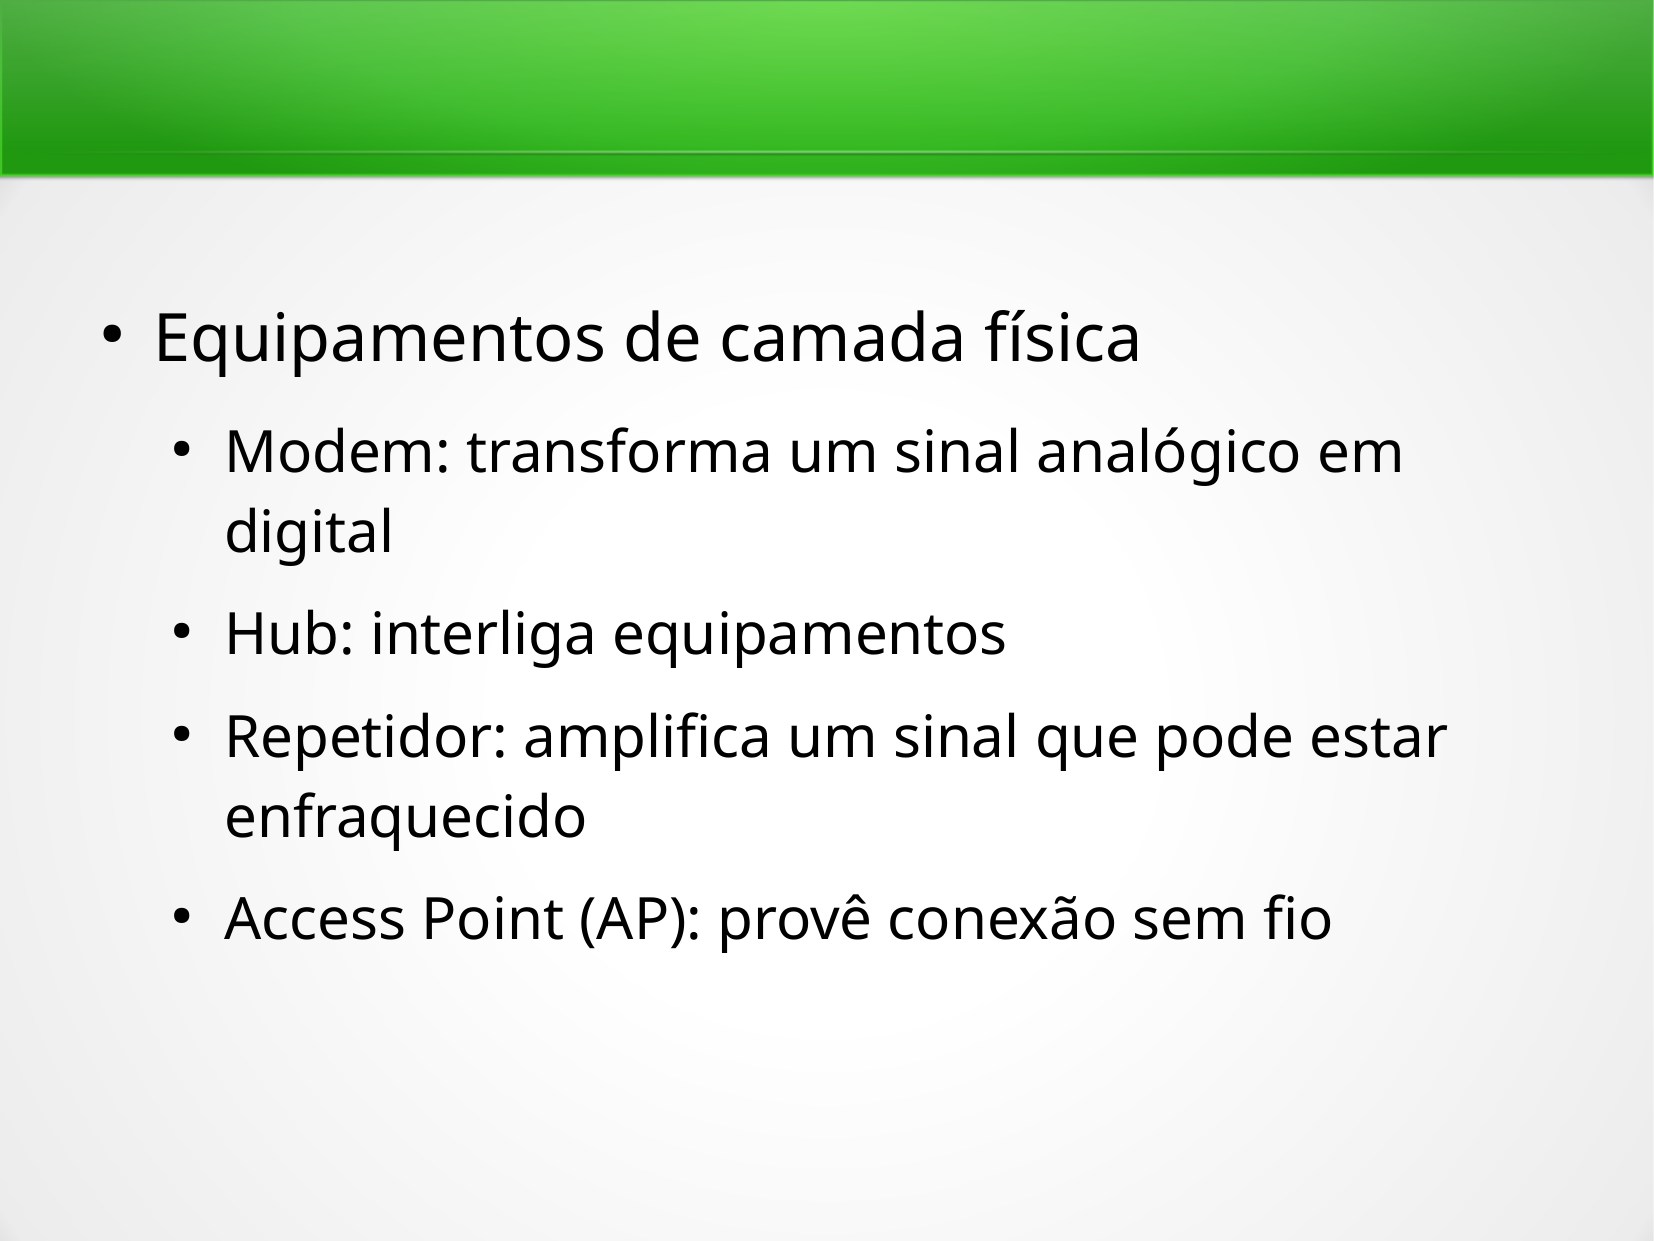

#
Equipamentos de camada física
Modem: transforma um sinal analógico em digital
Hub: interliga equipamentos
Repetidor: amplifica um sinal que pode estar enfraquecido
Access Point (AP): provê conexão sem fio